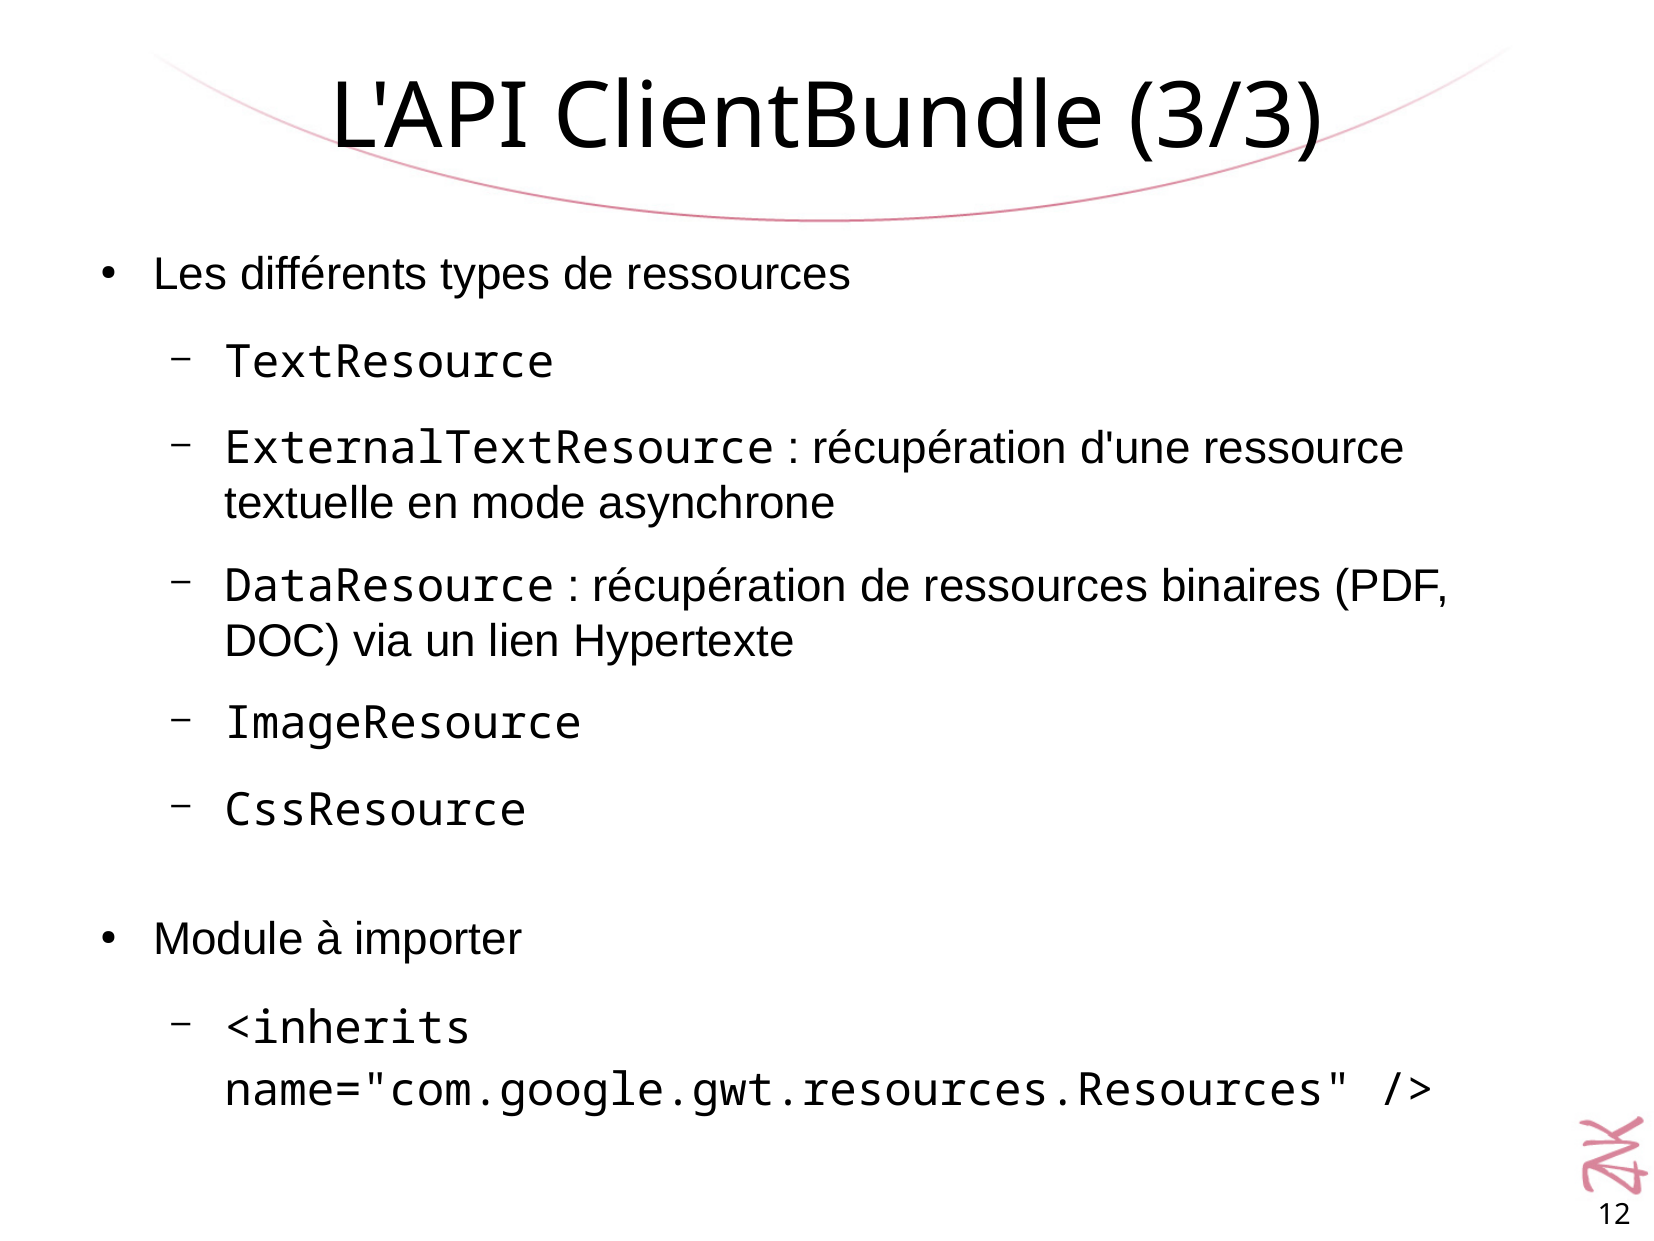

# L'API ClientBundle (3/3)
Les différents types de ressources
TextResource
ExternalTextResource : récupération d'une ressource textuelle en mode asynchrone
DataResource : récupération de ressources binaires (PDF, DOC) via un lien Hypertexte
ImageResource
CssResource
Module à importer
<inherits name="com.google.gwt.resources.Resources" />
12